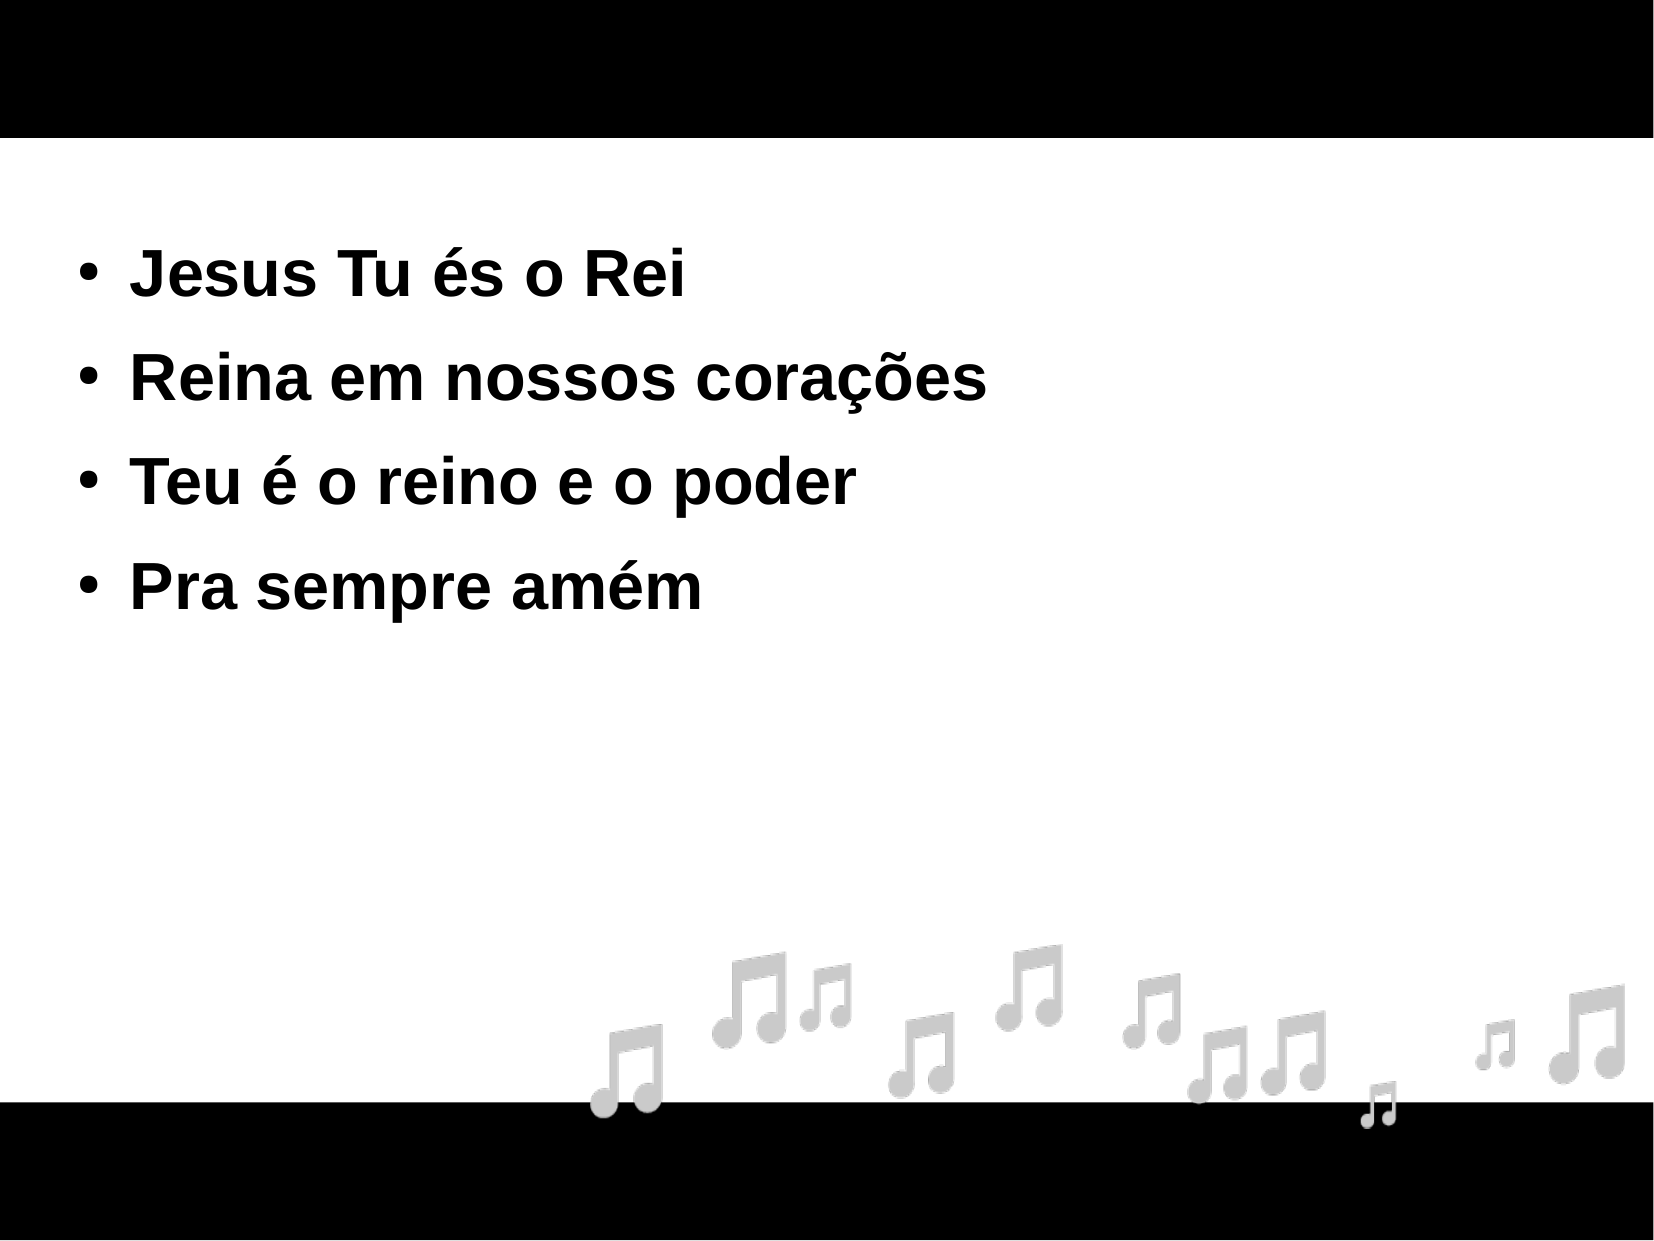

# Jesus Tu és o Rei
Reina em nossos corações
Teu é o reino e o poder
Pra sempre amém